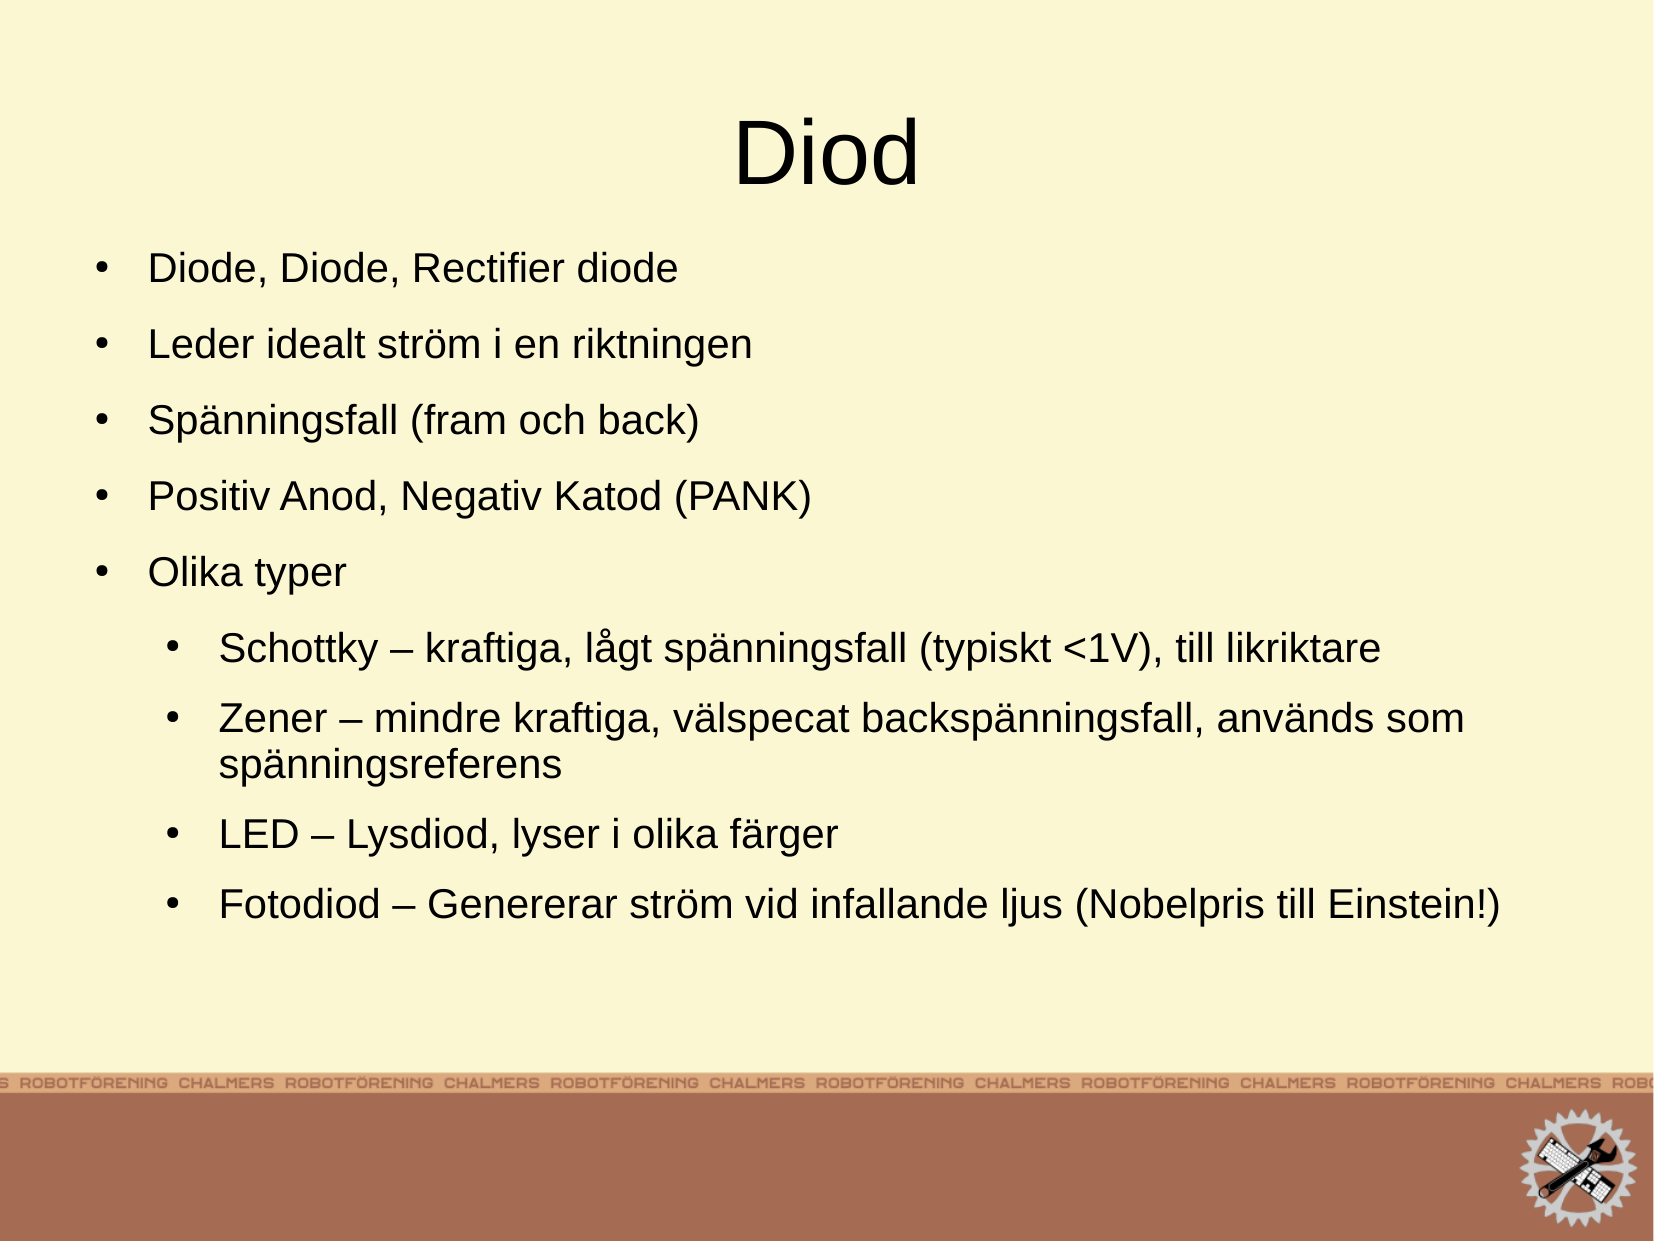

# Diod
Diode, Diode, Rectifier diode
Leder idealt ström i en riktningen
Spänningsfall (fram och back)
Positiv Anod, Negativ Katod (PANK)
Olika typer
Schottky – kraftiga, lågt spänningsfall (typiskt <1V), till likriktare
Zener – mindre kraftiga, välspecat backspänningsfall, används som spänningsreferens
LED – Lysdiod, lyser i olika färger
Fotodiod – Genererar ström vid infallande ljus (Nobelpris till Einstein!)